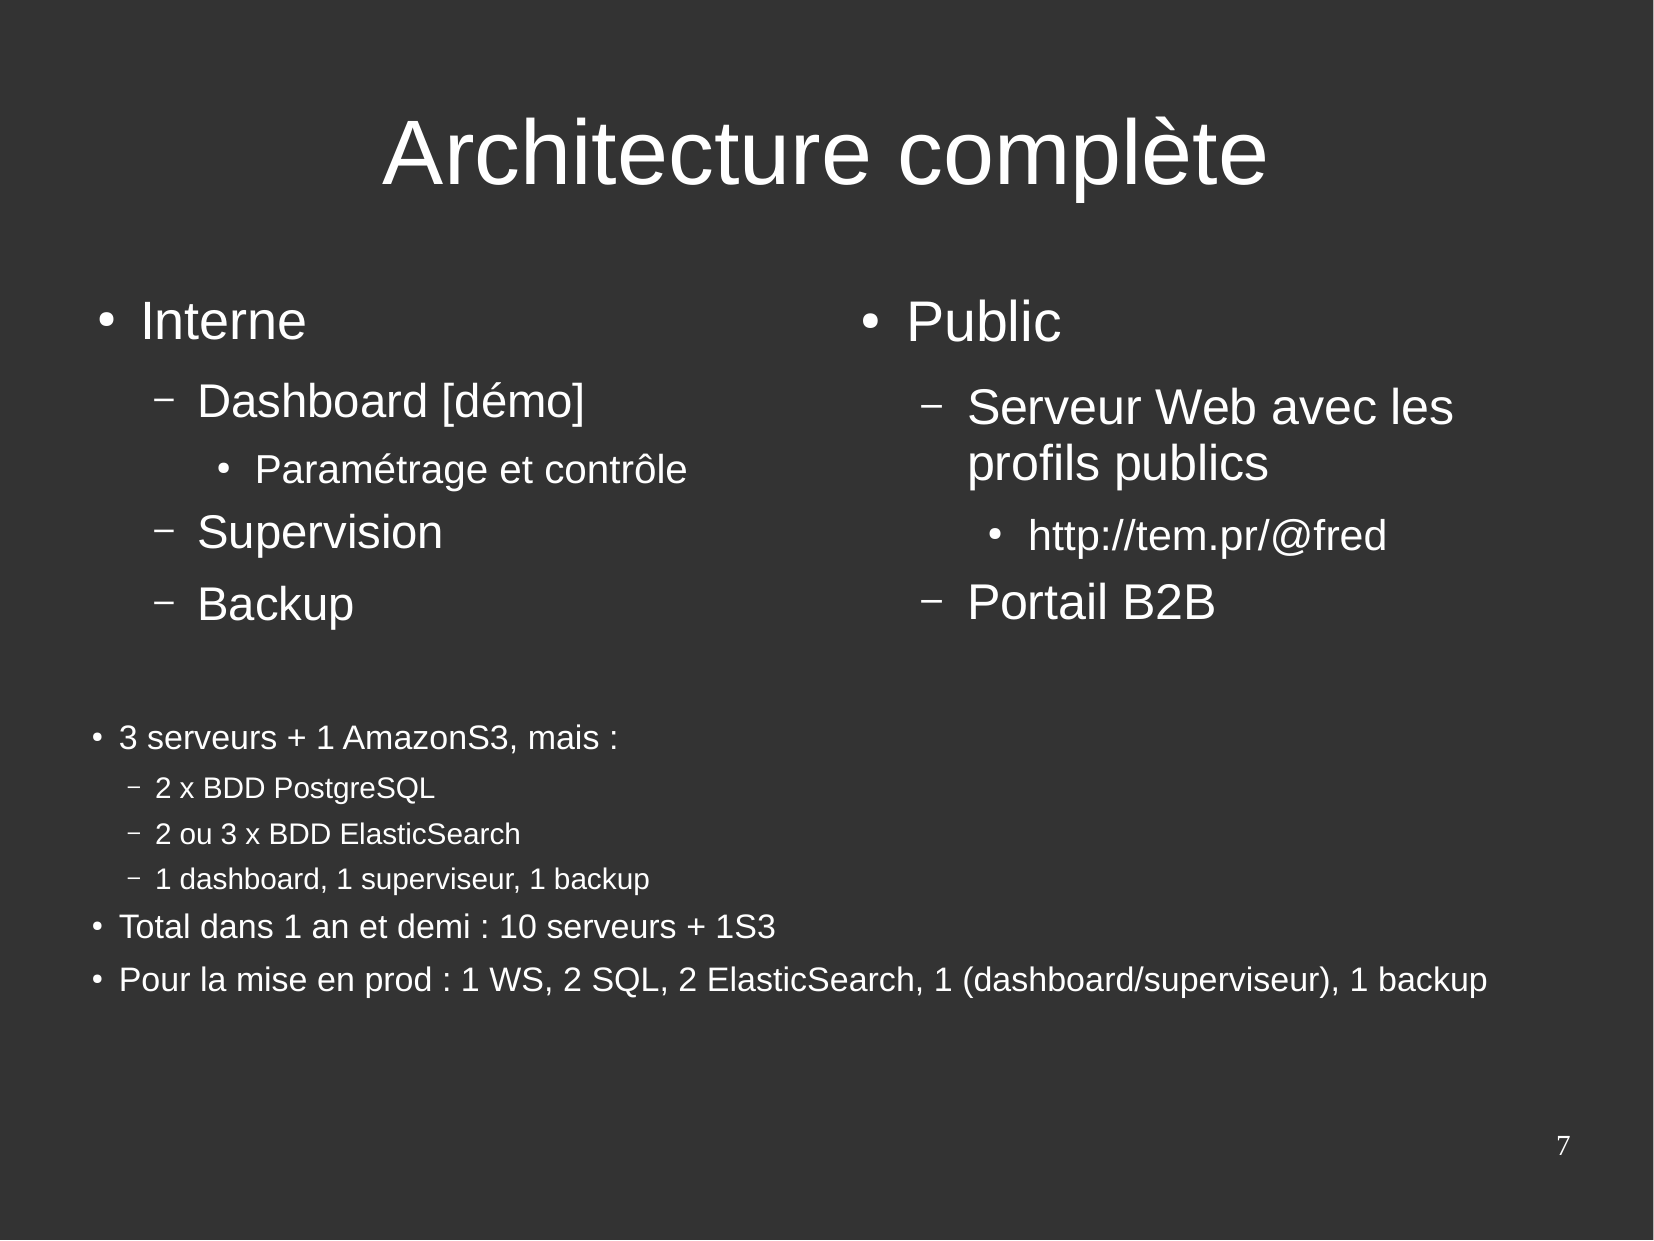

# Architecture complète
Interne
Dashboard [démo]
Paramétrage et contrôle
Supervision
Backup
Public
Serveur Web avec les profils publics
http://tem.pr/@fred
Portail B2B
3 serveurs + 1 AmazonS3, mais :
2 x BDD PostgreSQL
2 ou 3 x BDD ElasticSearch
1 dashboard, 1 superviseur, 1 backup
Total dans 1 an et demi : 10 serveurs + 1S3
Pour la mise en prod : 1 WS, 2 SQL, 2 ElasticSearch, 1 (dashboard/superviseur), 1 backup
7